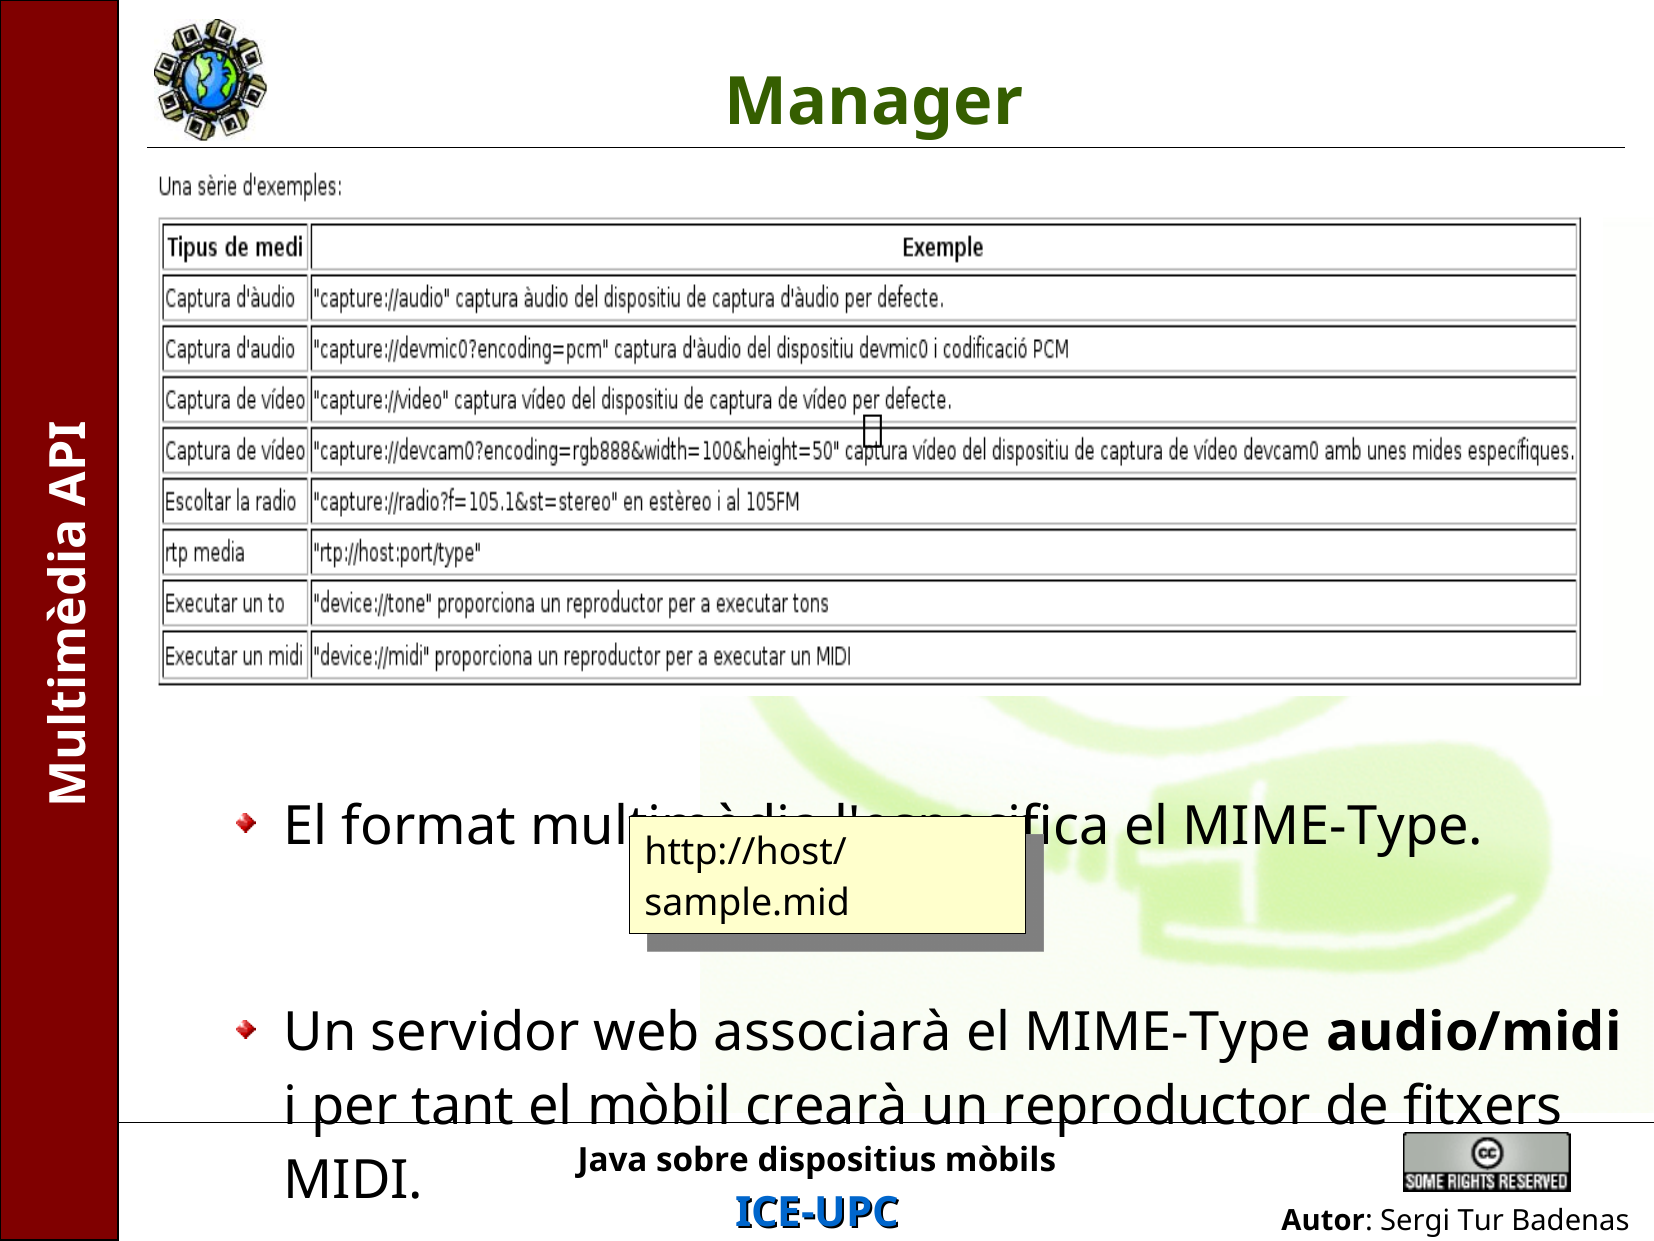

# Manager
ﾺ
El format multimèdia l'especifica el MIME-Type.
Un servidor web associarà el MIME-Type audio/midi i per tant el mòbil crearà un reproductor de fitxers MIDI.
http://host/sample.mid